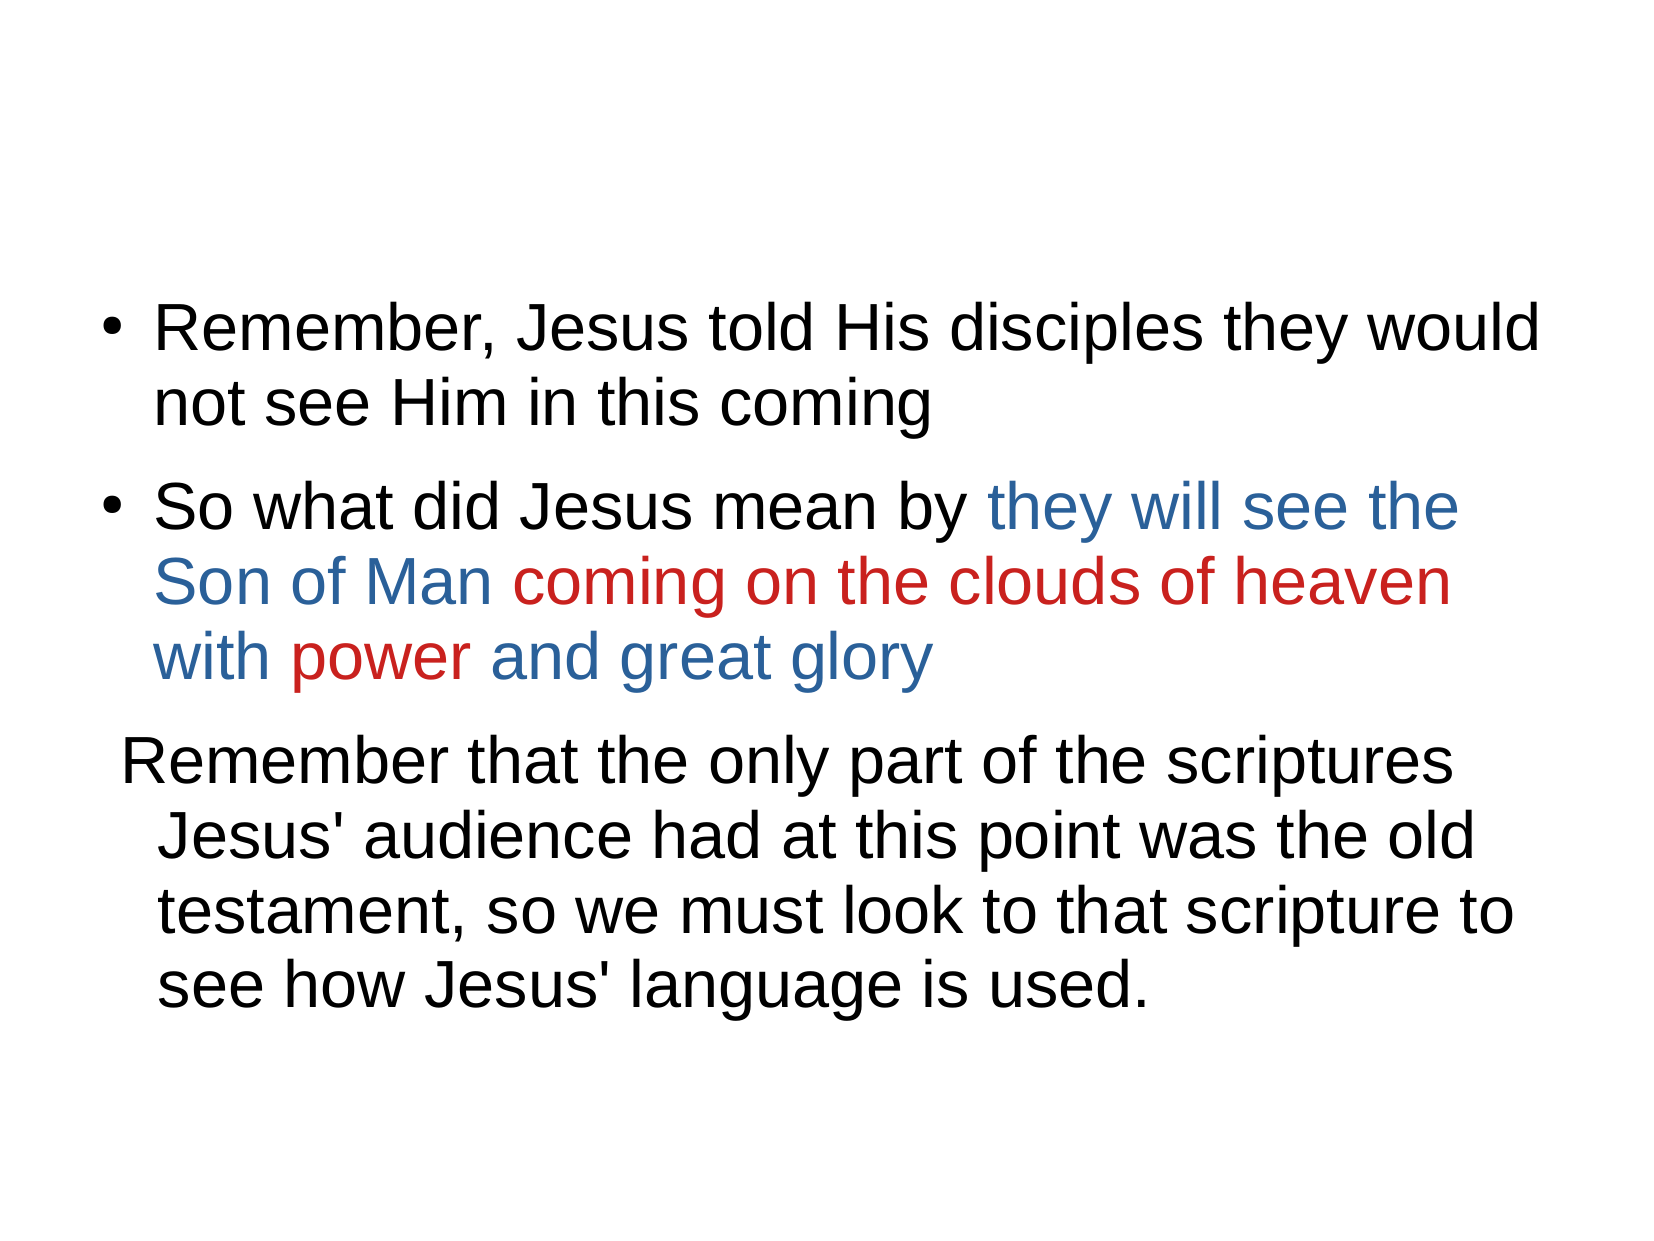

#
Remember, Jesus told His disciples they would not see Him in this coming
So what did Jesus mean by they will see the Son of Man coming on the clouds of heaven with power and great glory
Remember that the only part of the scriptures Jesus' audience had at this point was the old testament, so we must look to that scripture to see how Jesus' language is used.